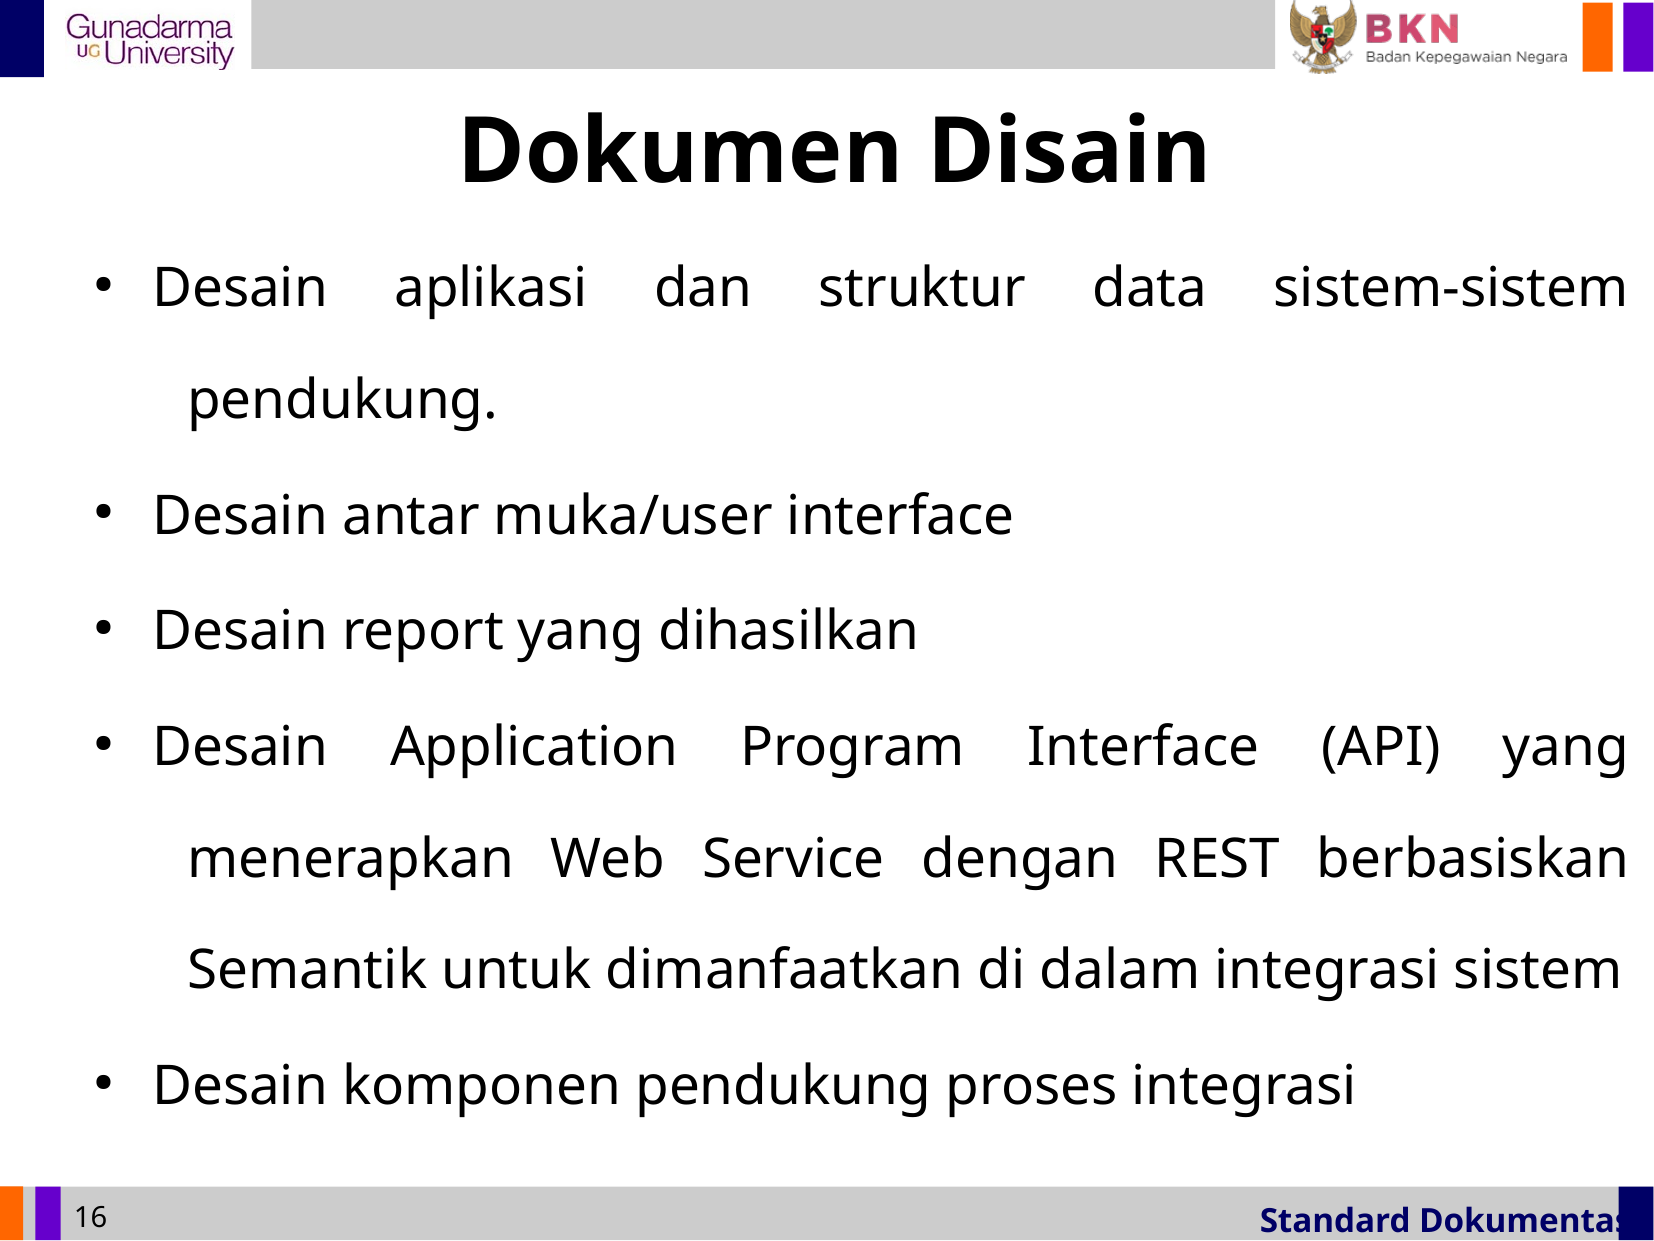

# Dokumen Disain
Desain aplikasi dan struktur data sistem-sistem pendukung.
Desain antar muka/user interface
Desain report yang dihasilkan
Desain Application Program Interface (API) yang menerapkan Web Service dengan REST berbasiskan Semantik untuk dimanfaatkan di dalam integrasi sistem
Desain komponen pendukung proses integrasi